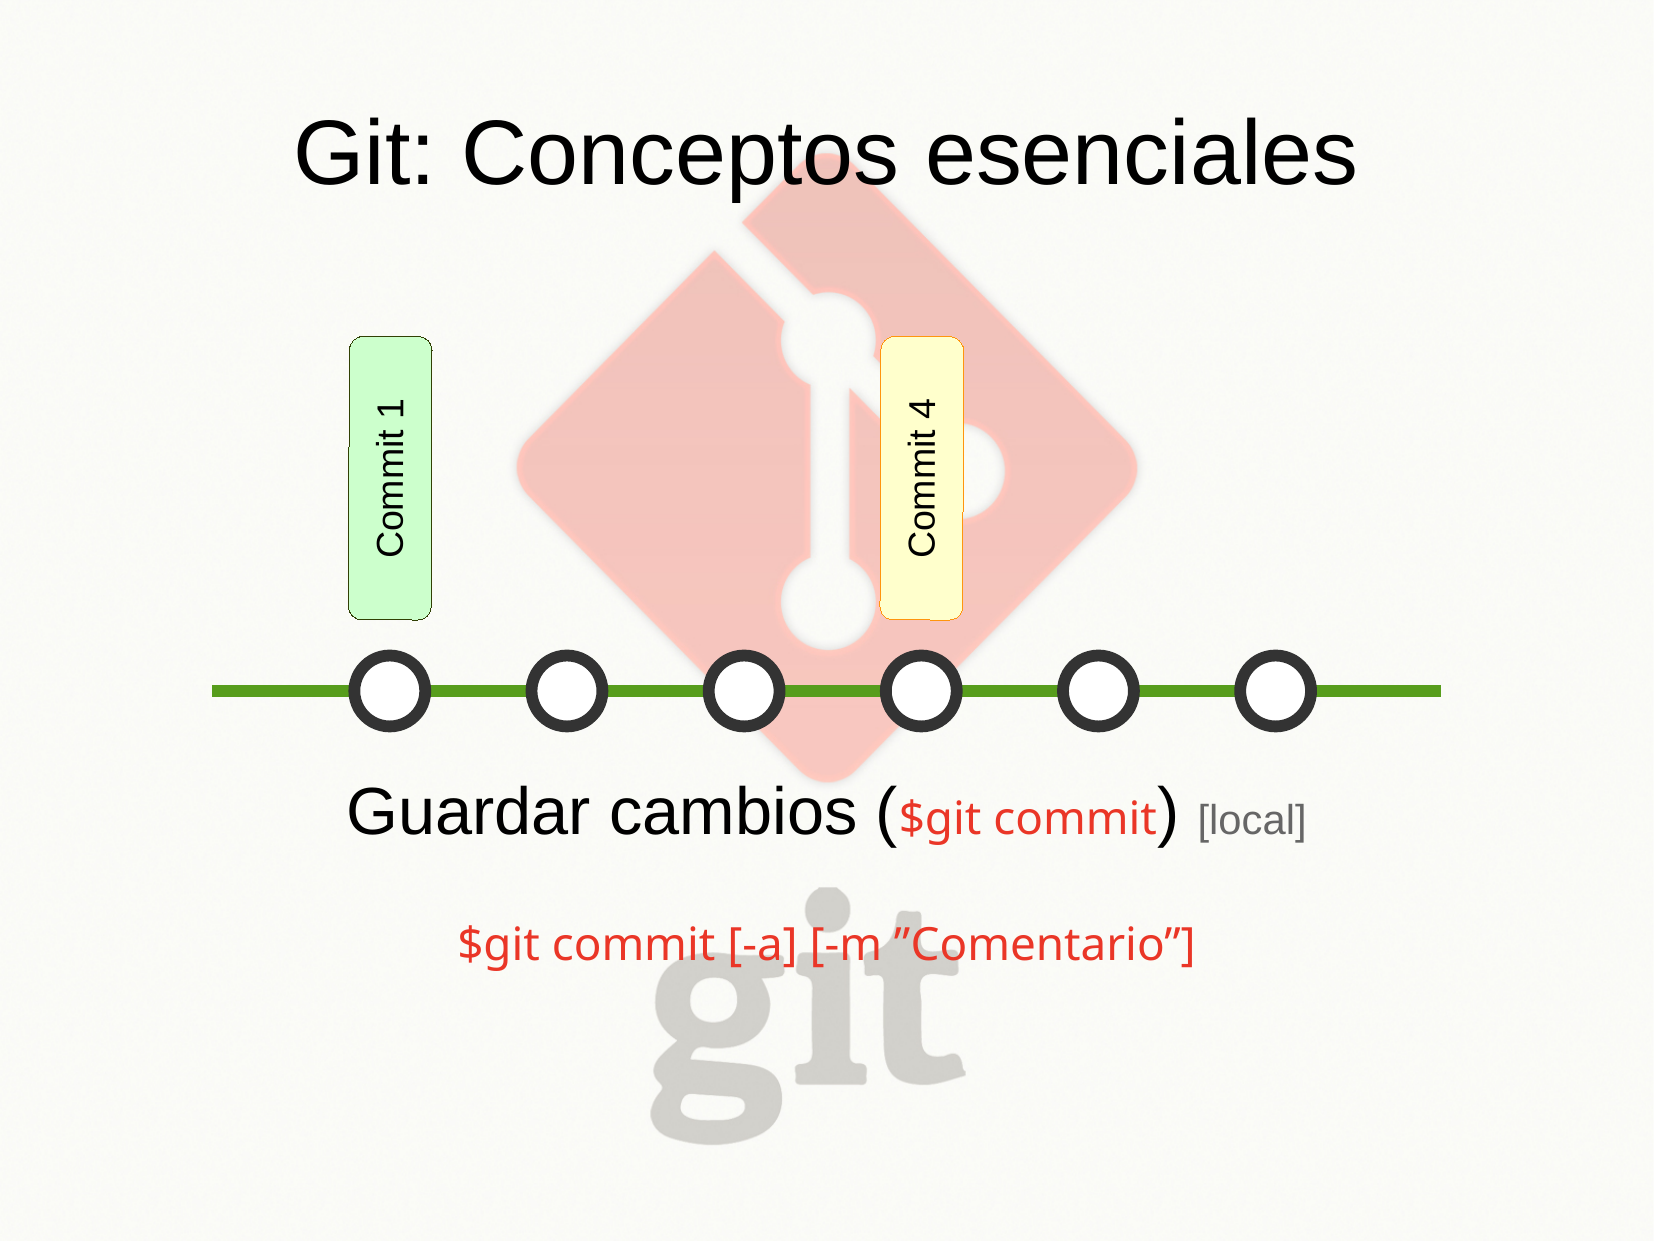

# Git: Conceptos esenciales
Commit 1
Commit 4
Guardar cambios ($git commit) [local]
$git commit [-a] [-m ”Comentario”]